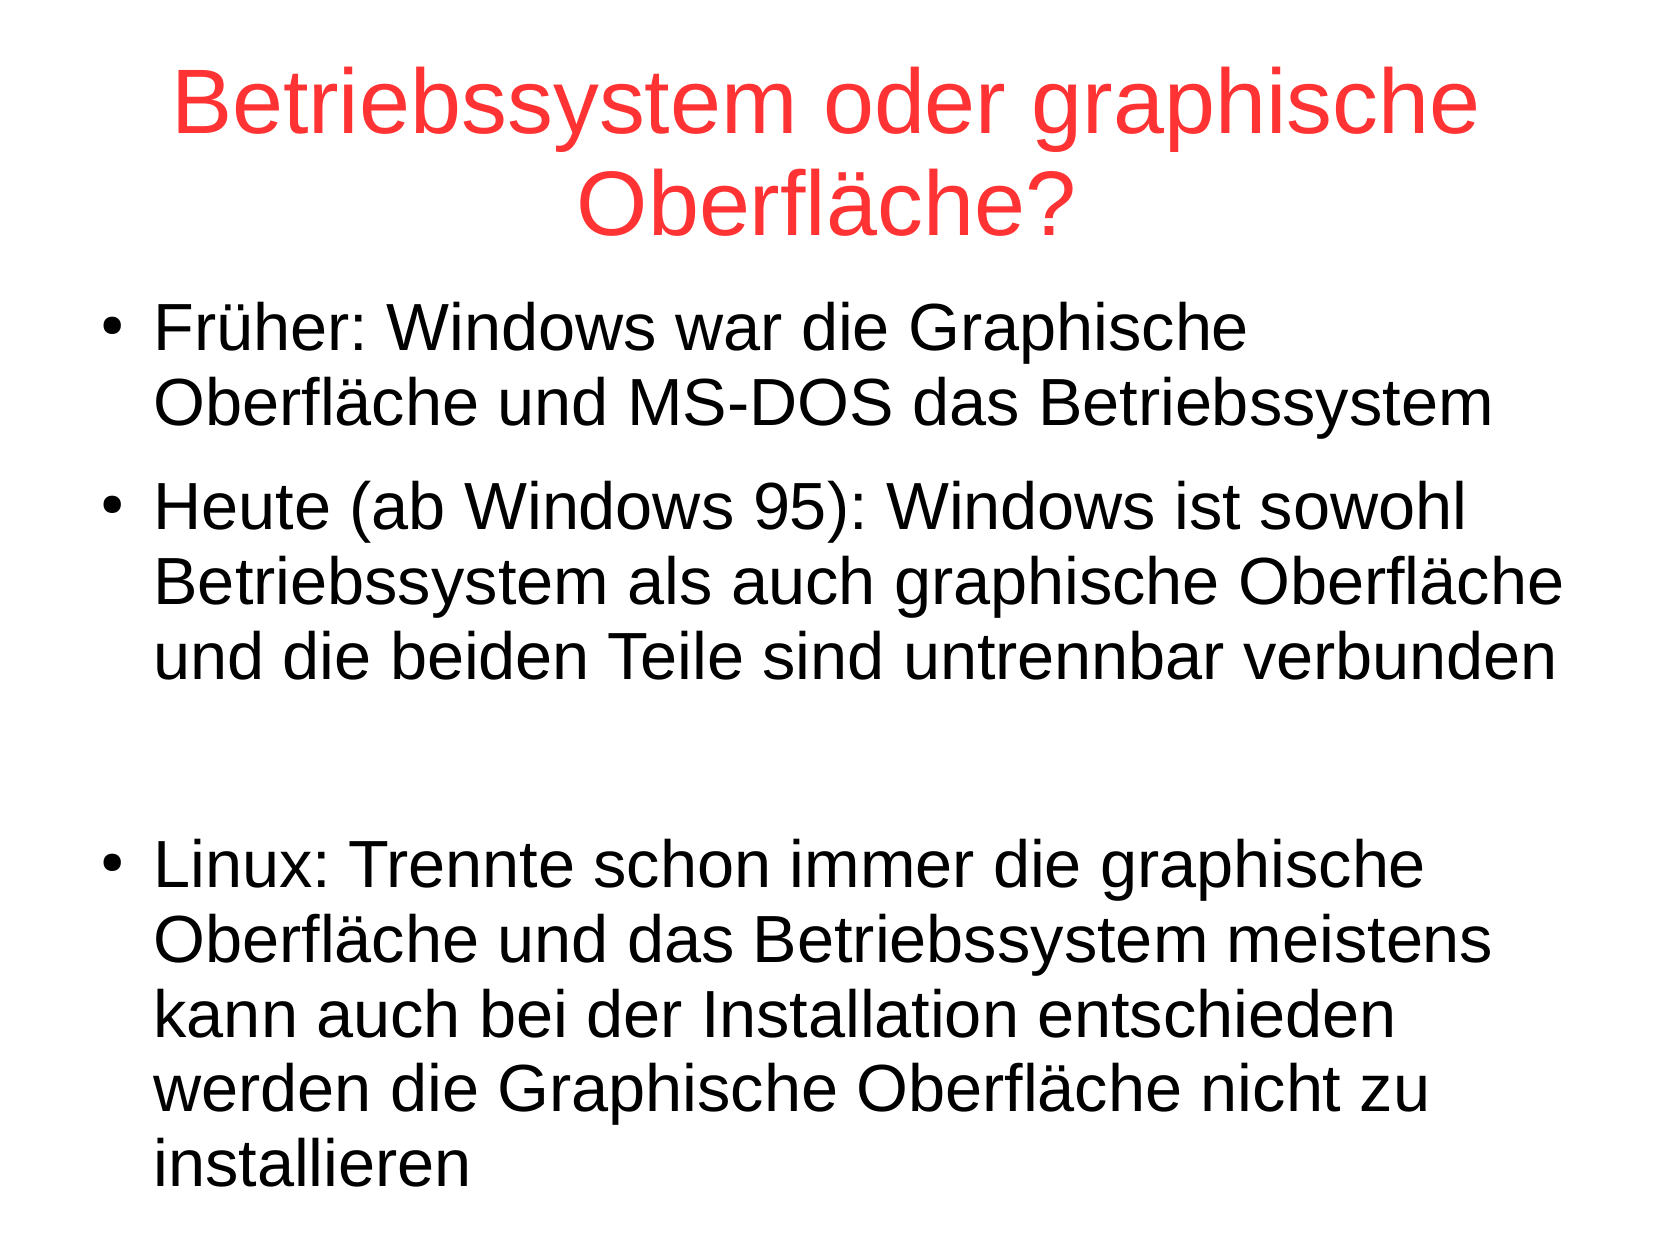

# Betriebssystem oder graphische Oberfläche?
Früher: Windows war die Graphische Oberfläche und MS-DOS das Betriebssystem
Heute (ab Windows 95): Windows ist sowohl Betriebssystem als auch graphische Oberfläche und die beiden Teile sind untrennbar verbunden
Linux: Trennte schon immer die graphische Oberfläche und das Betriebssystem meistens kann auch bei der Installation entschieden werden die Graphische Oberfläche nicht zu installieren